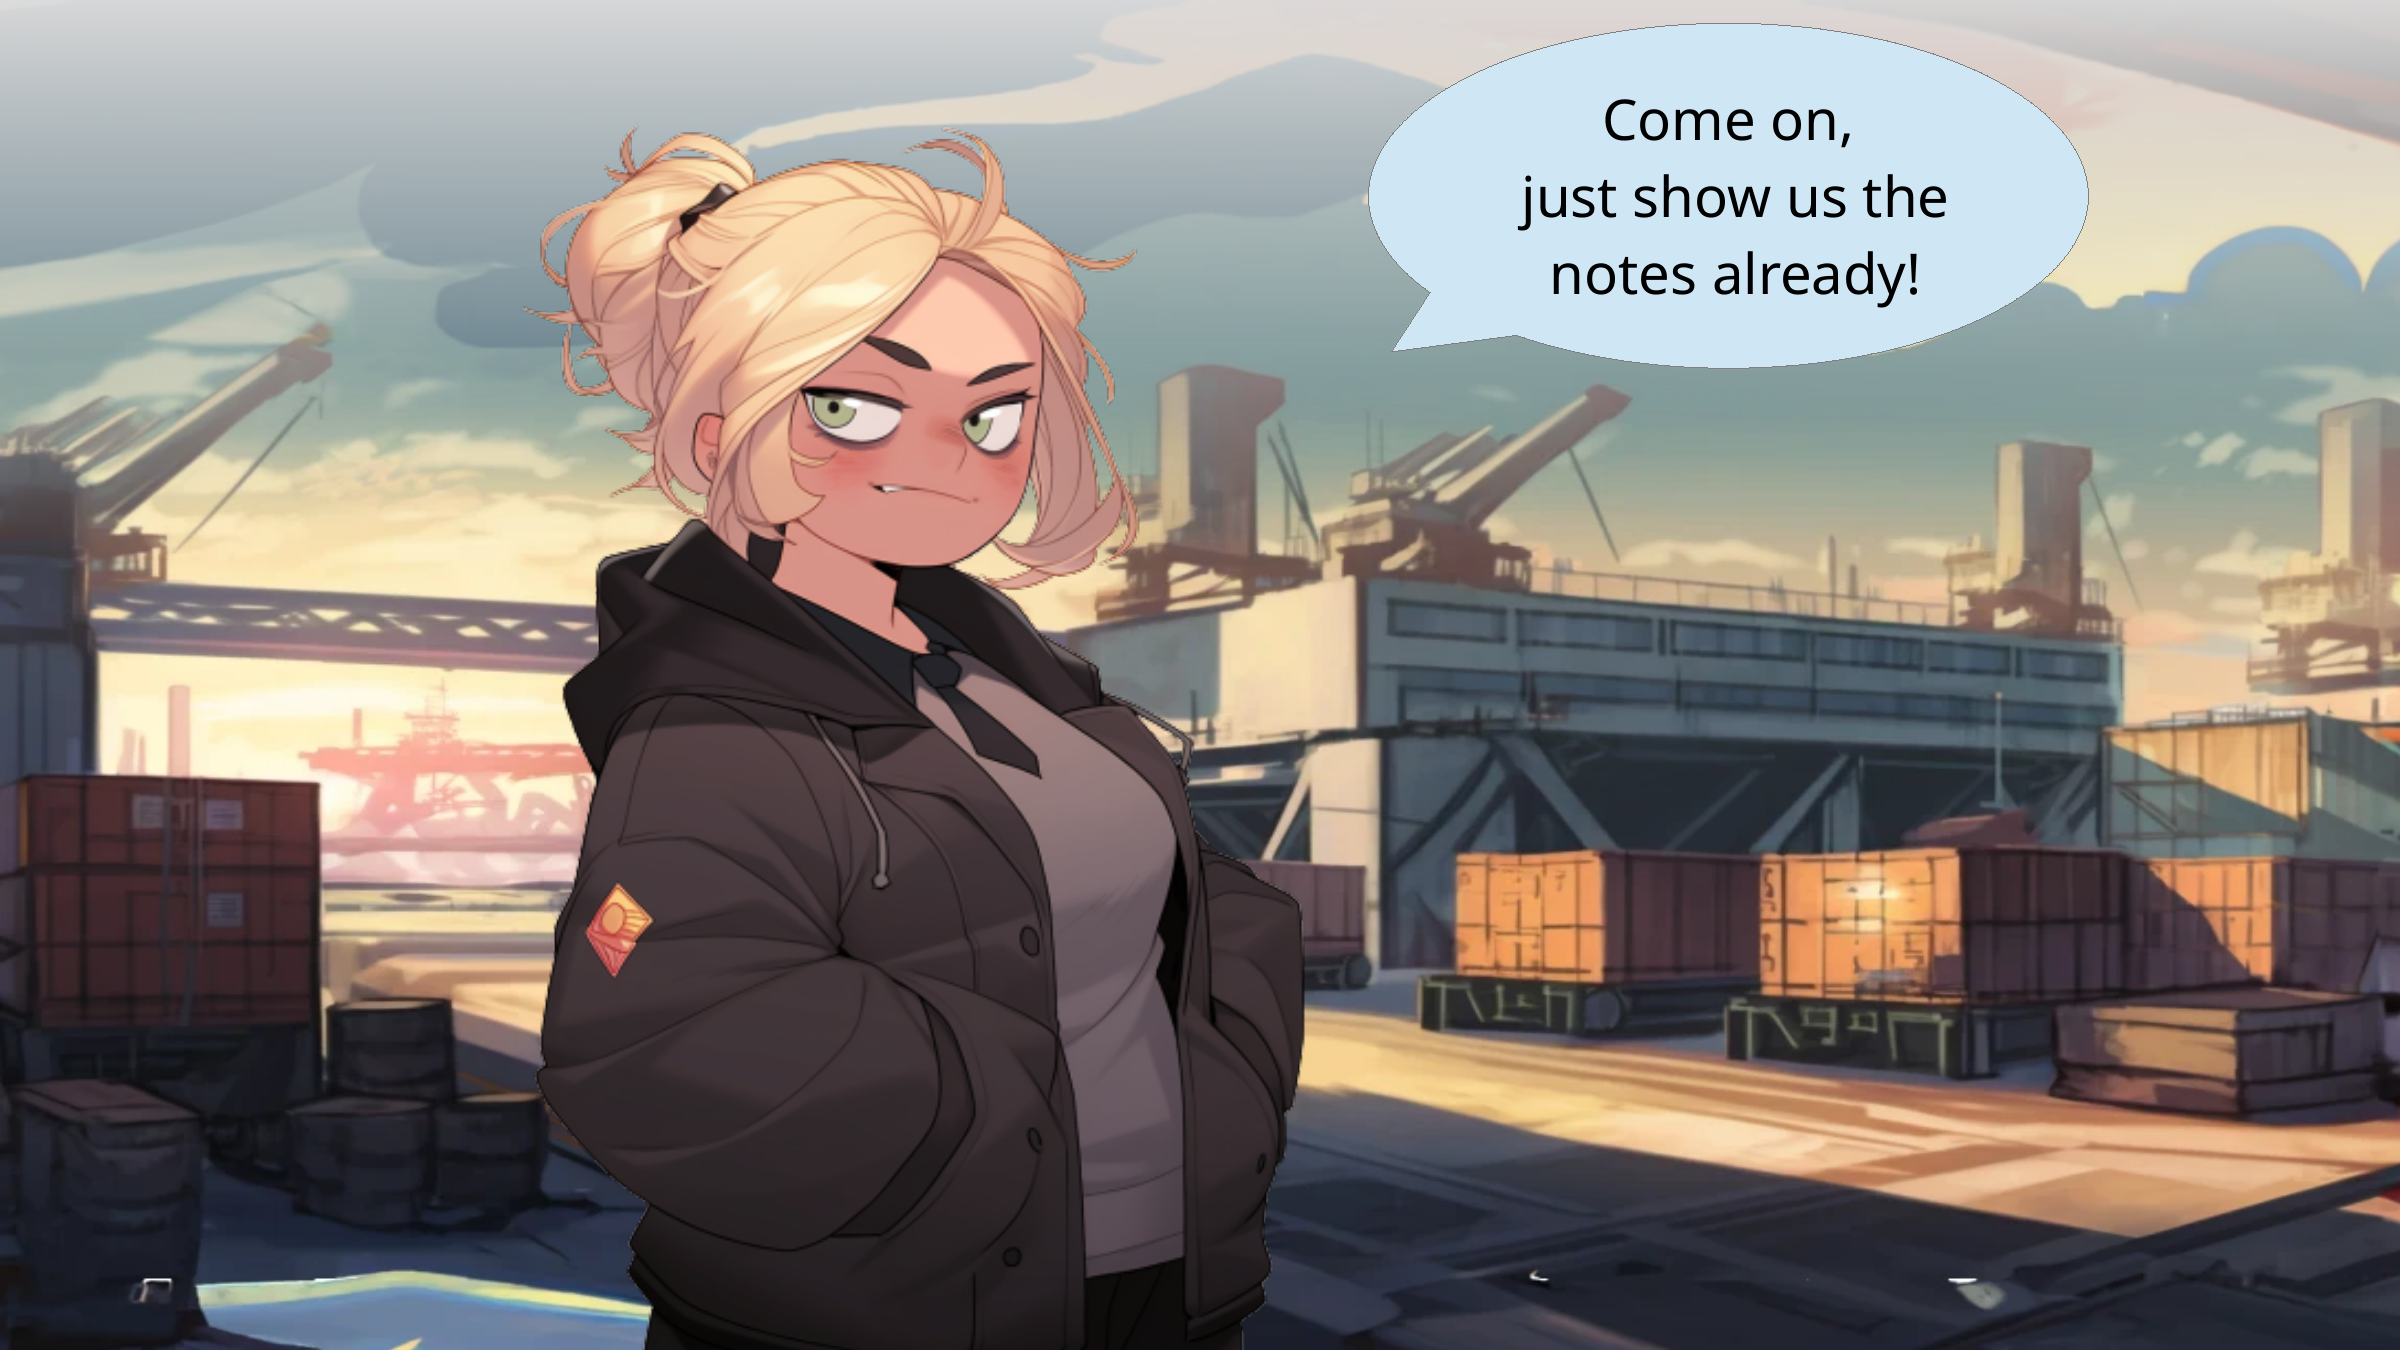

Come on,
 just show us the
 notes already!